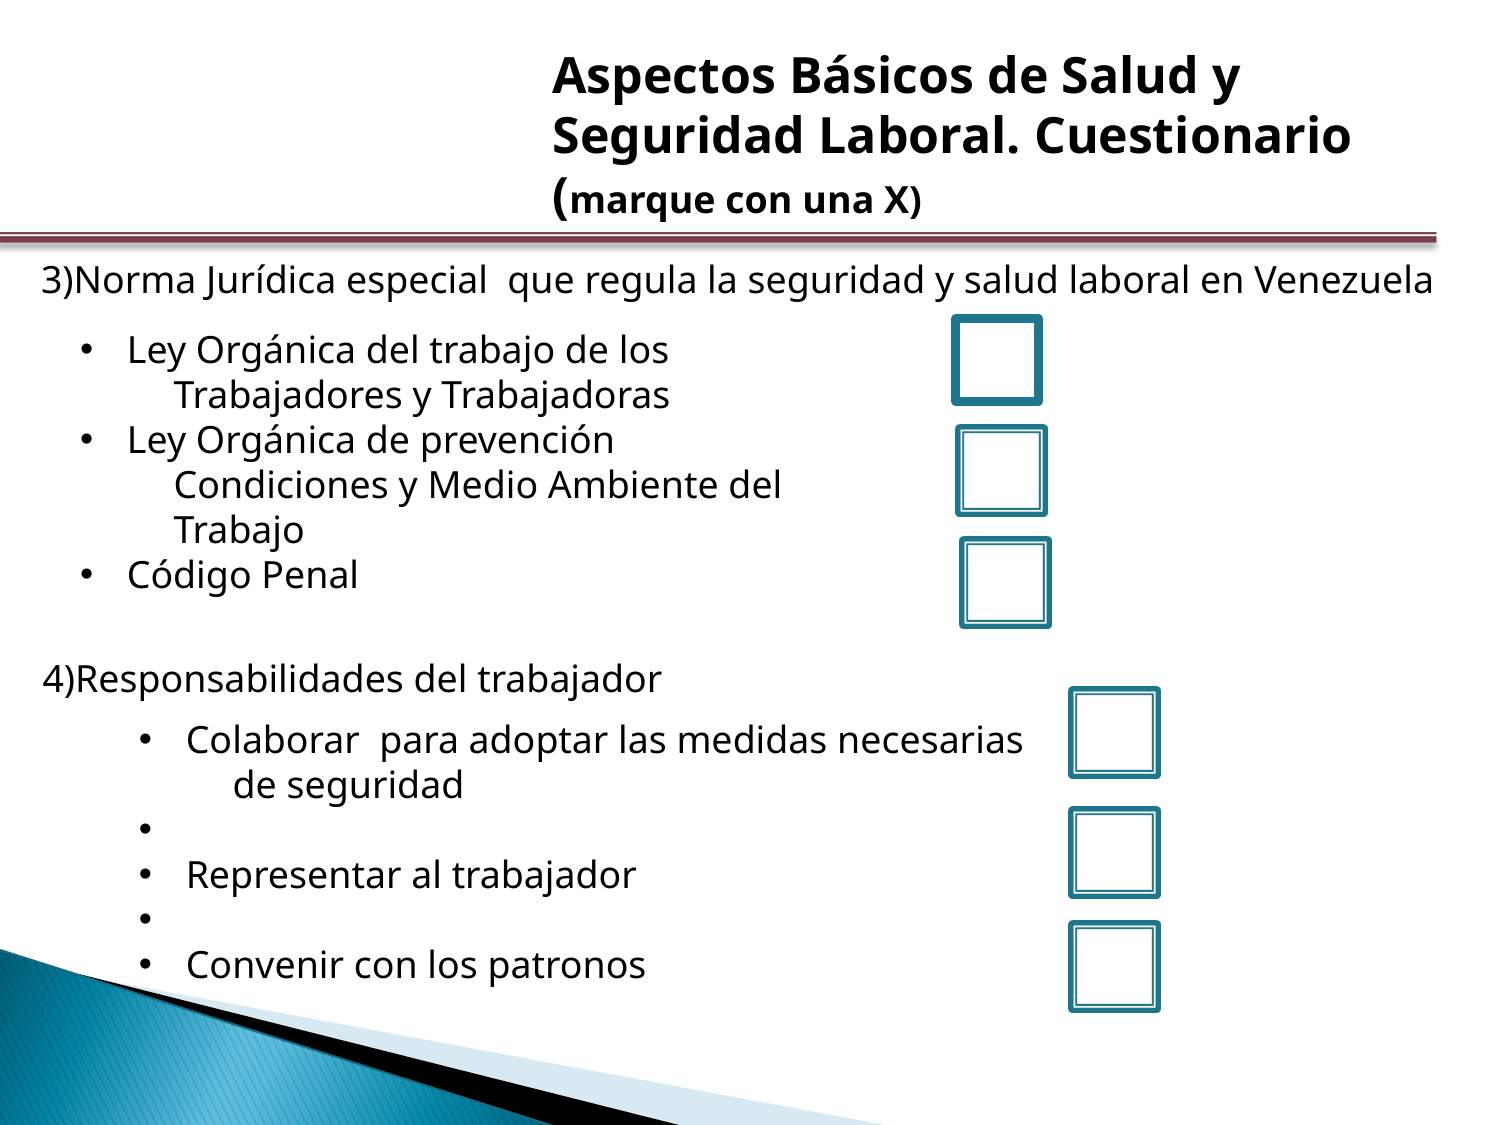

Aspectos Básicos de Salud y Seguridad Laboral. Cuestionario (marque con una X)
3)Norma Jurídica especial que regula la seguridad y salud laboral en Venezuela
Ley Orgánica del trabajo de los Trabajadores y Trabajadoras
Ley Orgánica de prevención Condiciones y Medio Ambiente del Trabajo
Código Penal
4)Responsabilidades del trabajador
Colaborar para adoptar las medidas necesarias de seguridad
Representar al trabajador
Convenir con los patronos